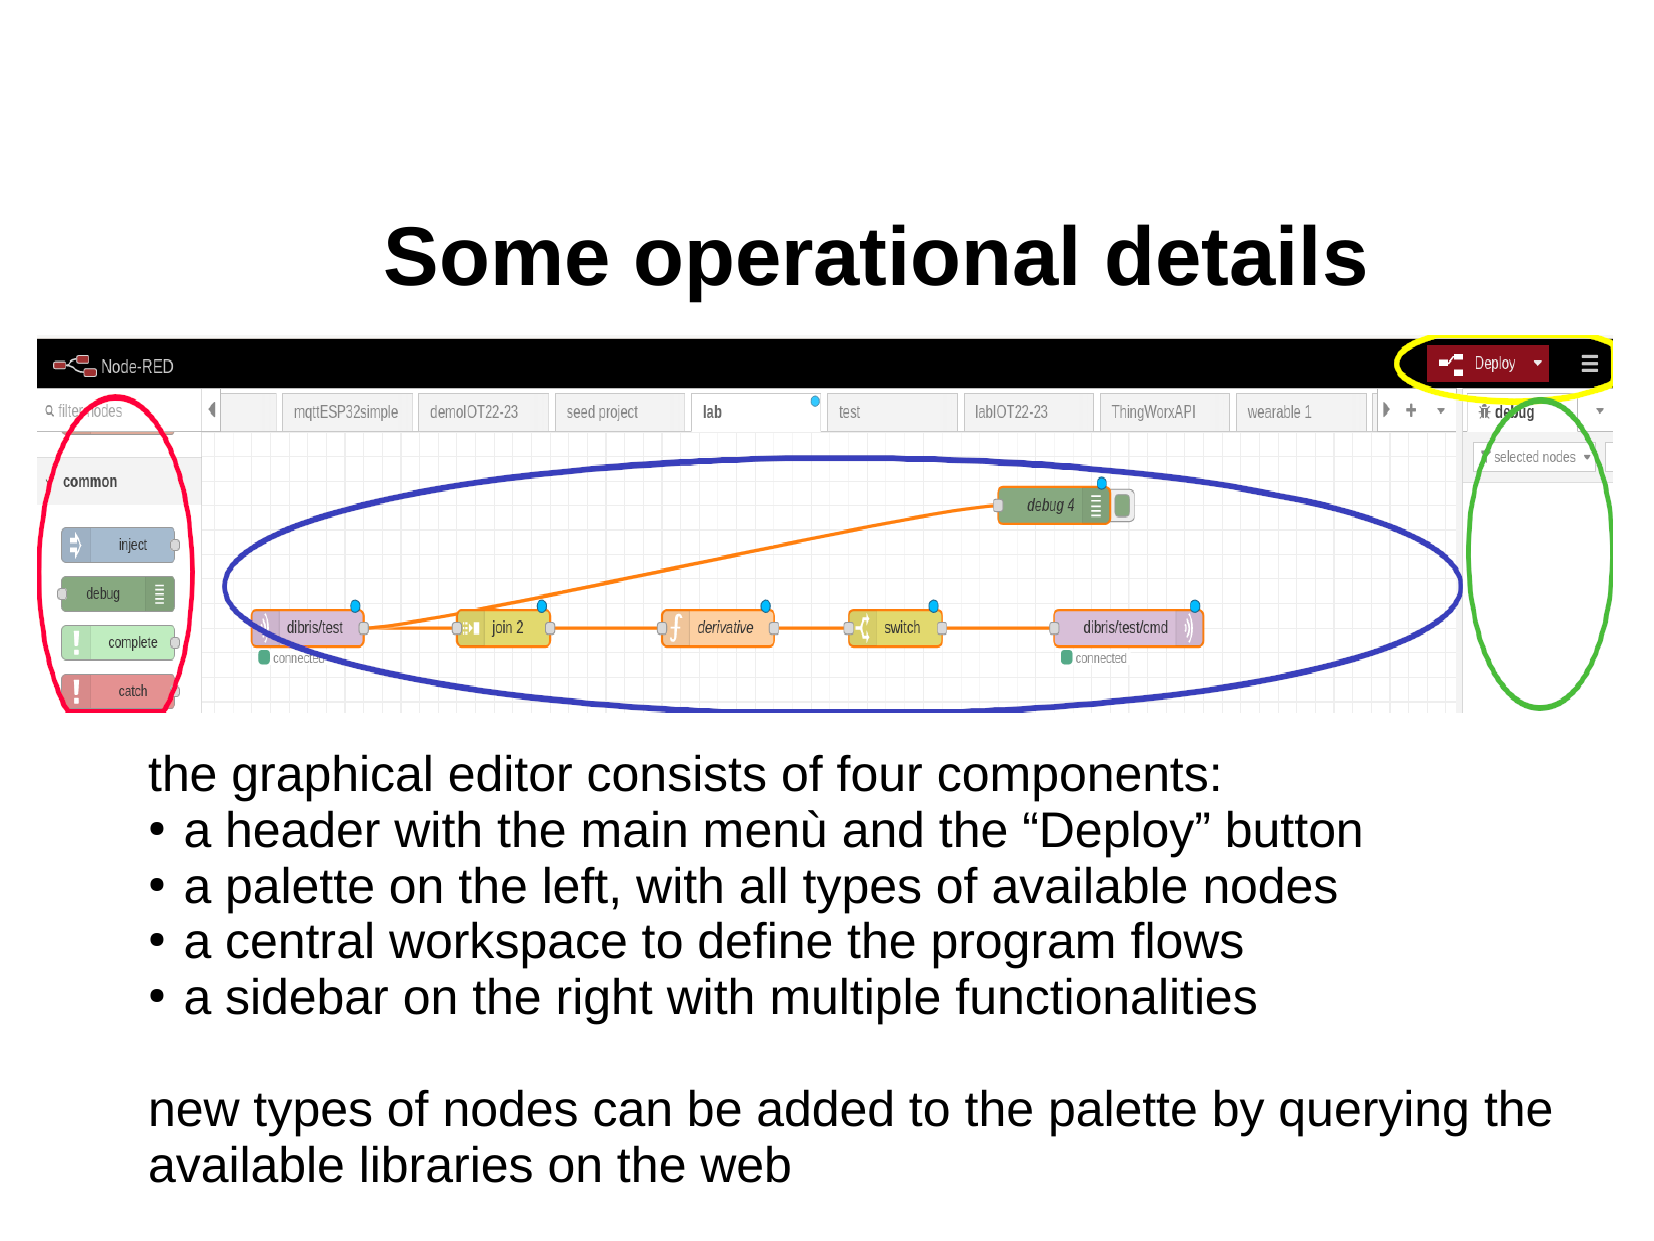

Some operational details
the graphical editor consists of four components:
a header with the main menù and the “Deploy” button
a palette on the left, with all types of available nodes
a central workspace to define the program flows
a sidebar on the right with multiple functionalities
new types of nodes can be added to the palette by querying the available libraries on the web